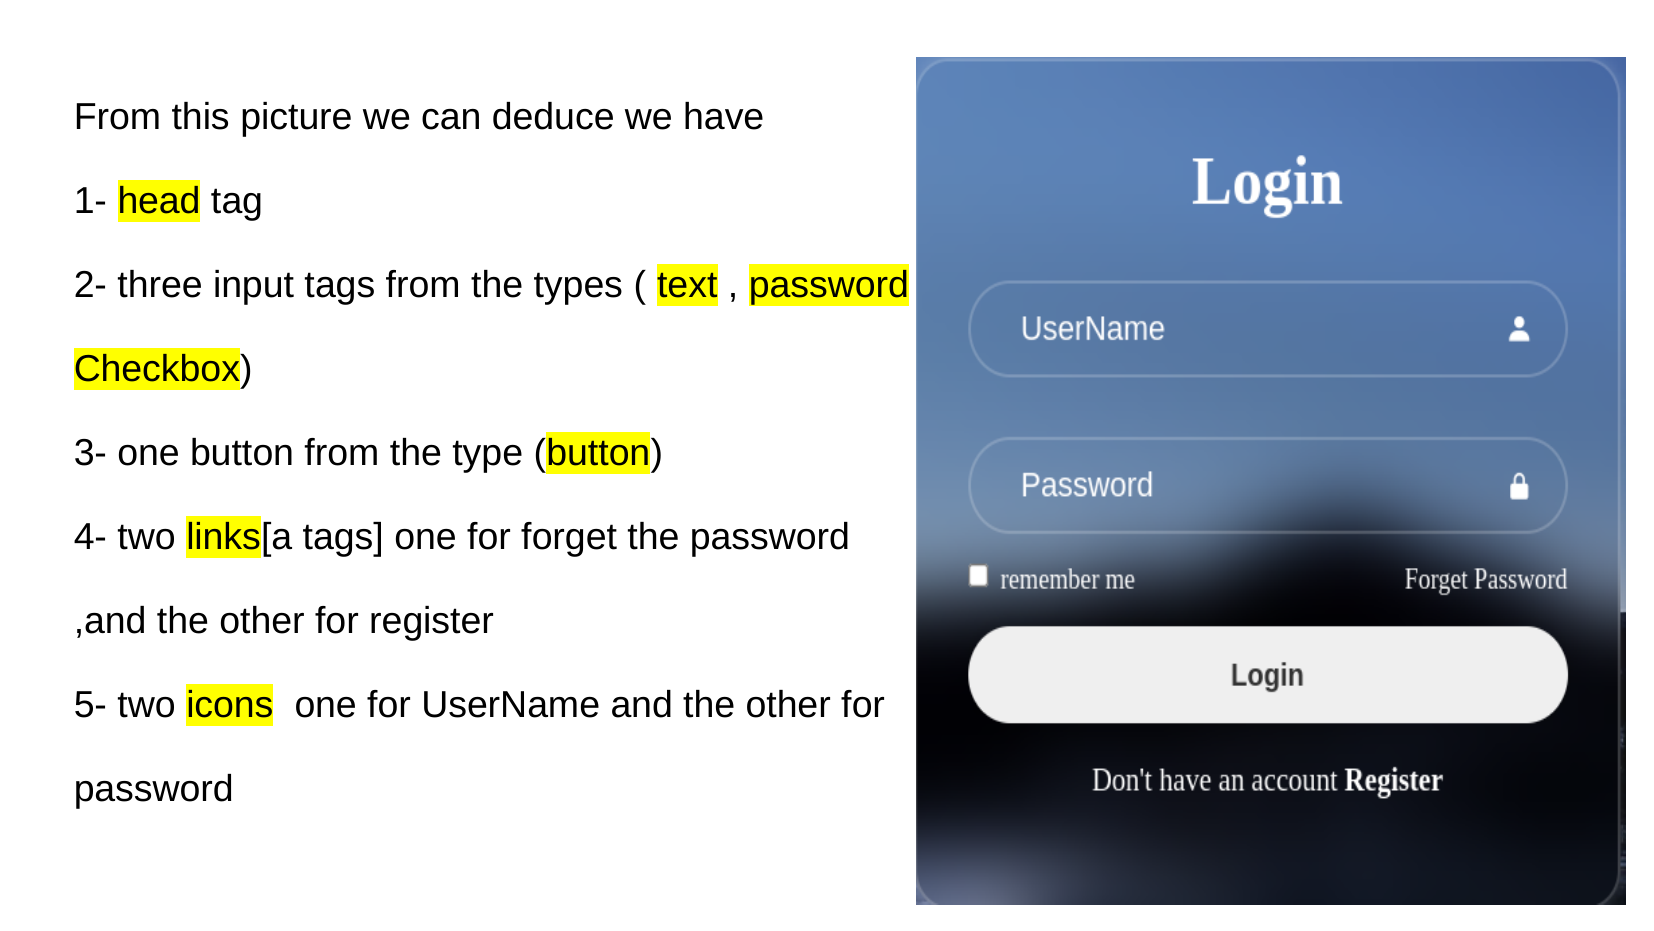

From this picture we can deduce we have
1- head tag
2- three input tags from the types ( text , password
Checkbox)
3- one button from the type (button)
4- two links[a tags] one for forget the password
,and the other for register
5- two icons one for UserName and the other for
password